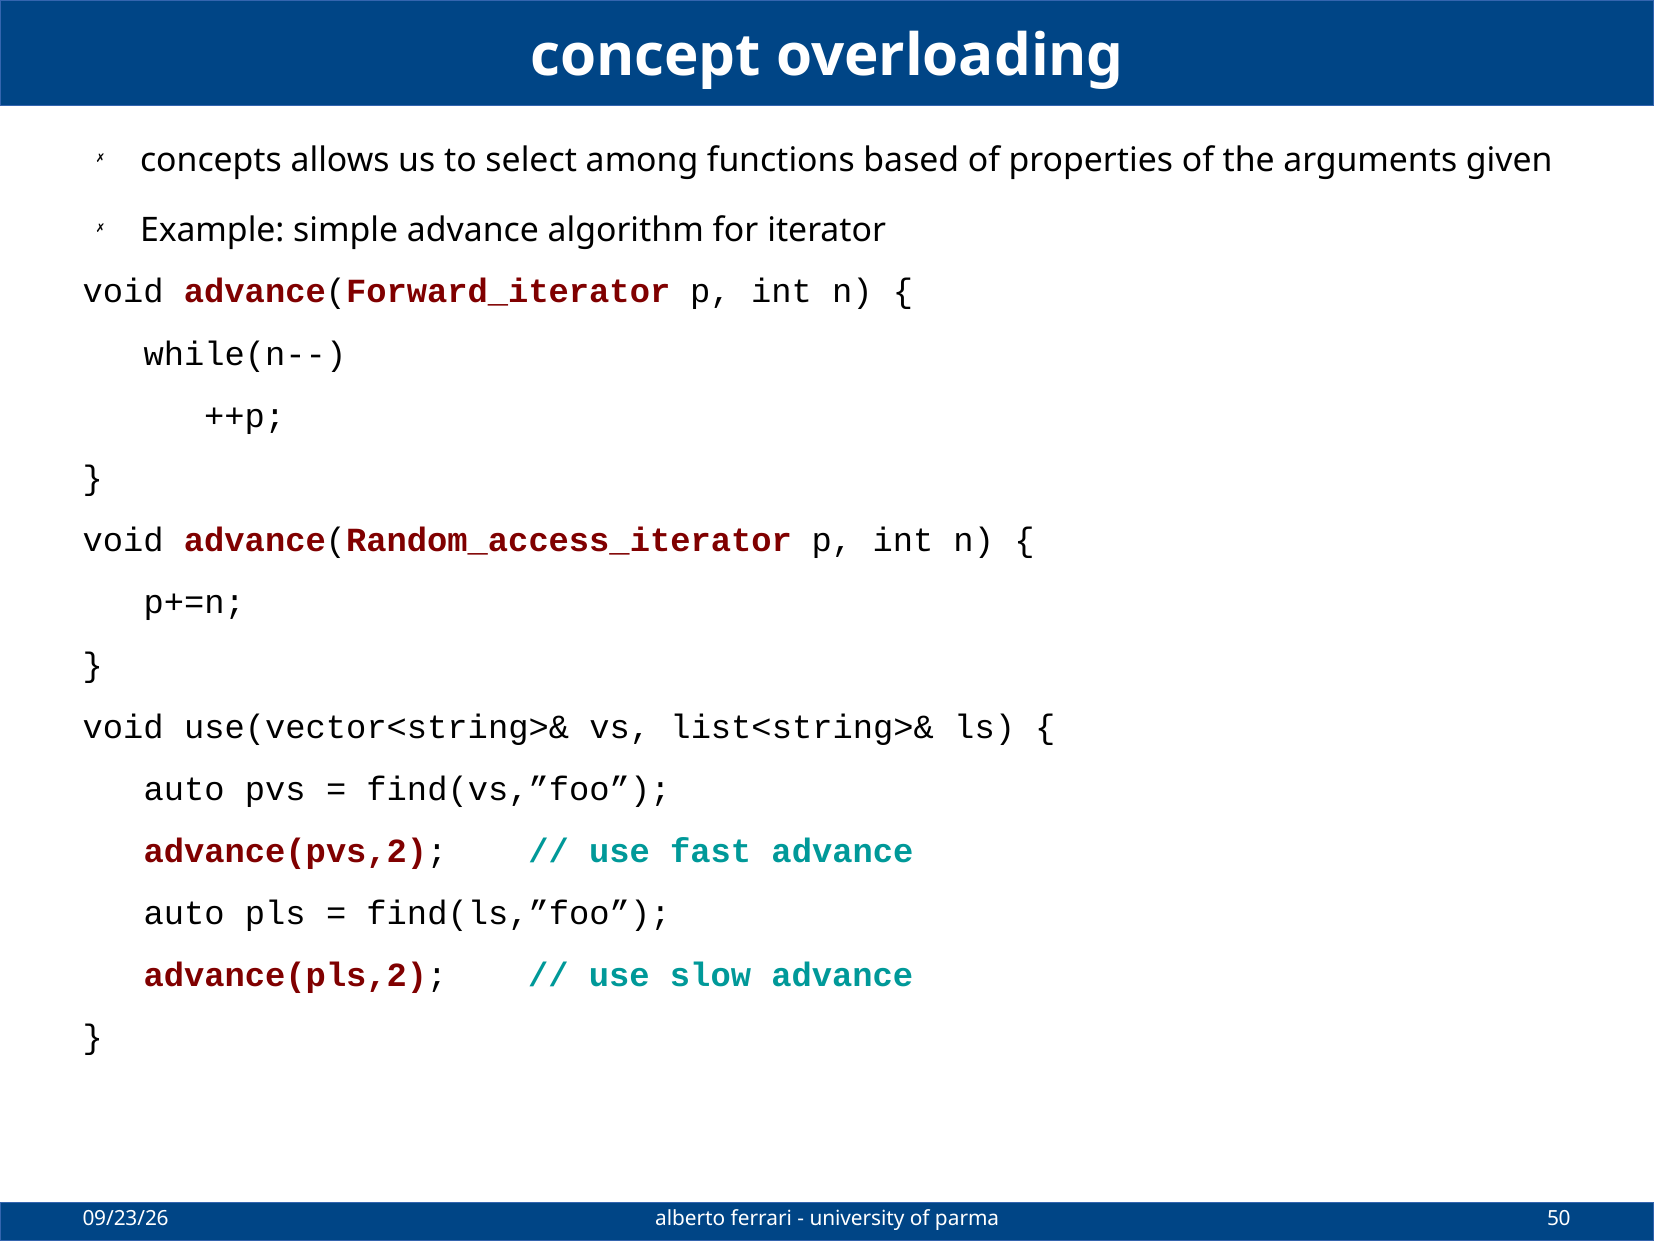

# concept overloading
concepts allows us to select among functions based of properties of the arguments given
Example: simple advance algorithm for iterator
void advance(Forward_iterator p, int n) {
 while(n--)
 ++p;
}
void advance(Random_access_iterator p, int n) {
 p+=n;
}
void use(vector<string>& vs, list<string>& ls) {
 auto pvs = find(vs,”foo”);
 advance(pvs,2); // use fast advance
 auto pls = find(ls,”foo”);
 advance(pls,2);	 // use slow advance
}
alberto ferrari - university of parma
50